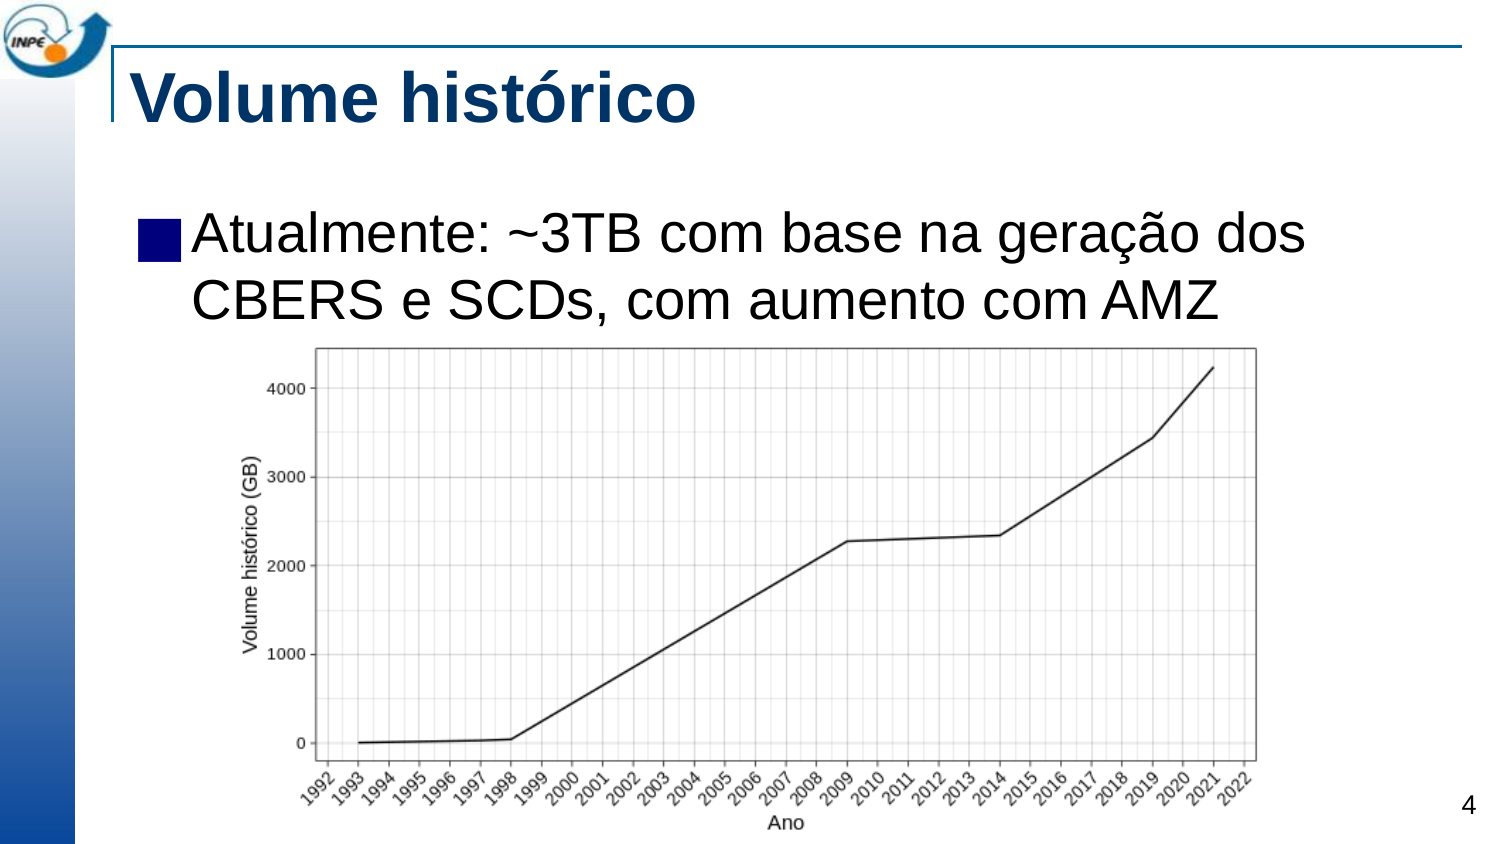

# Volume histórico
Atualmente: ~3TB com base na geração dos CBERS e SCDs, com aumento com AMZ